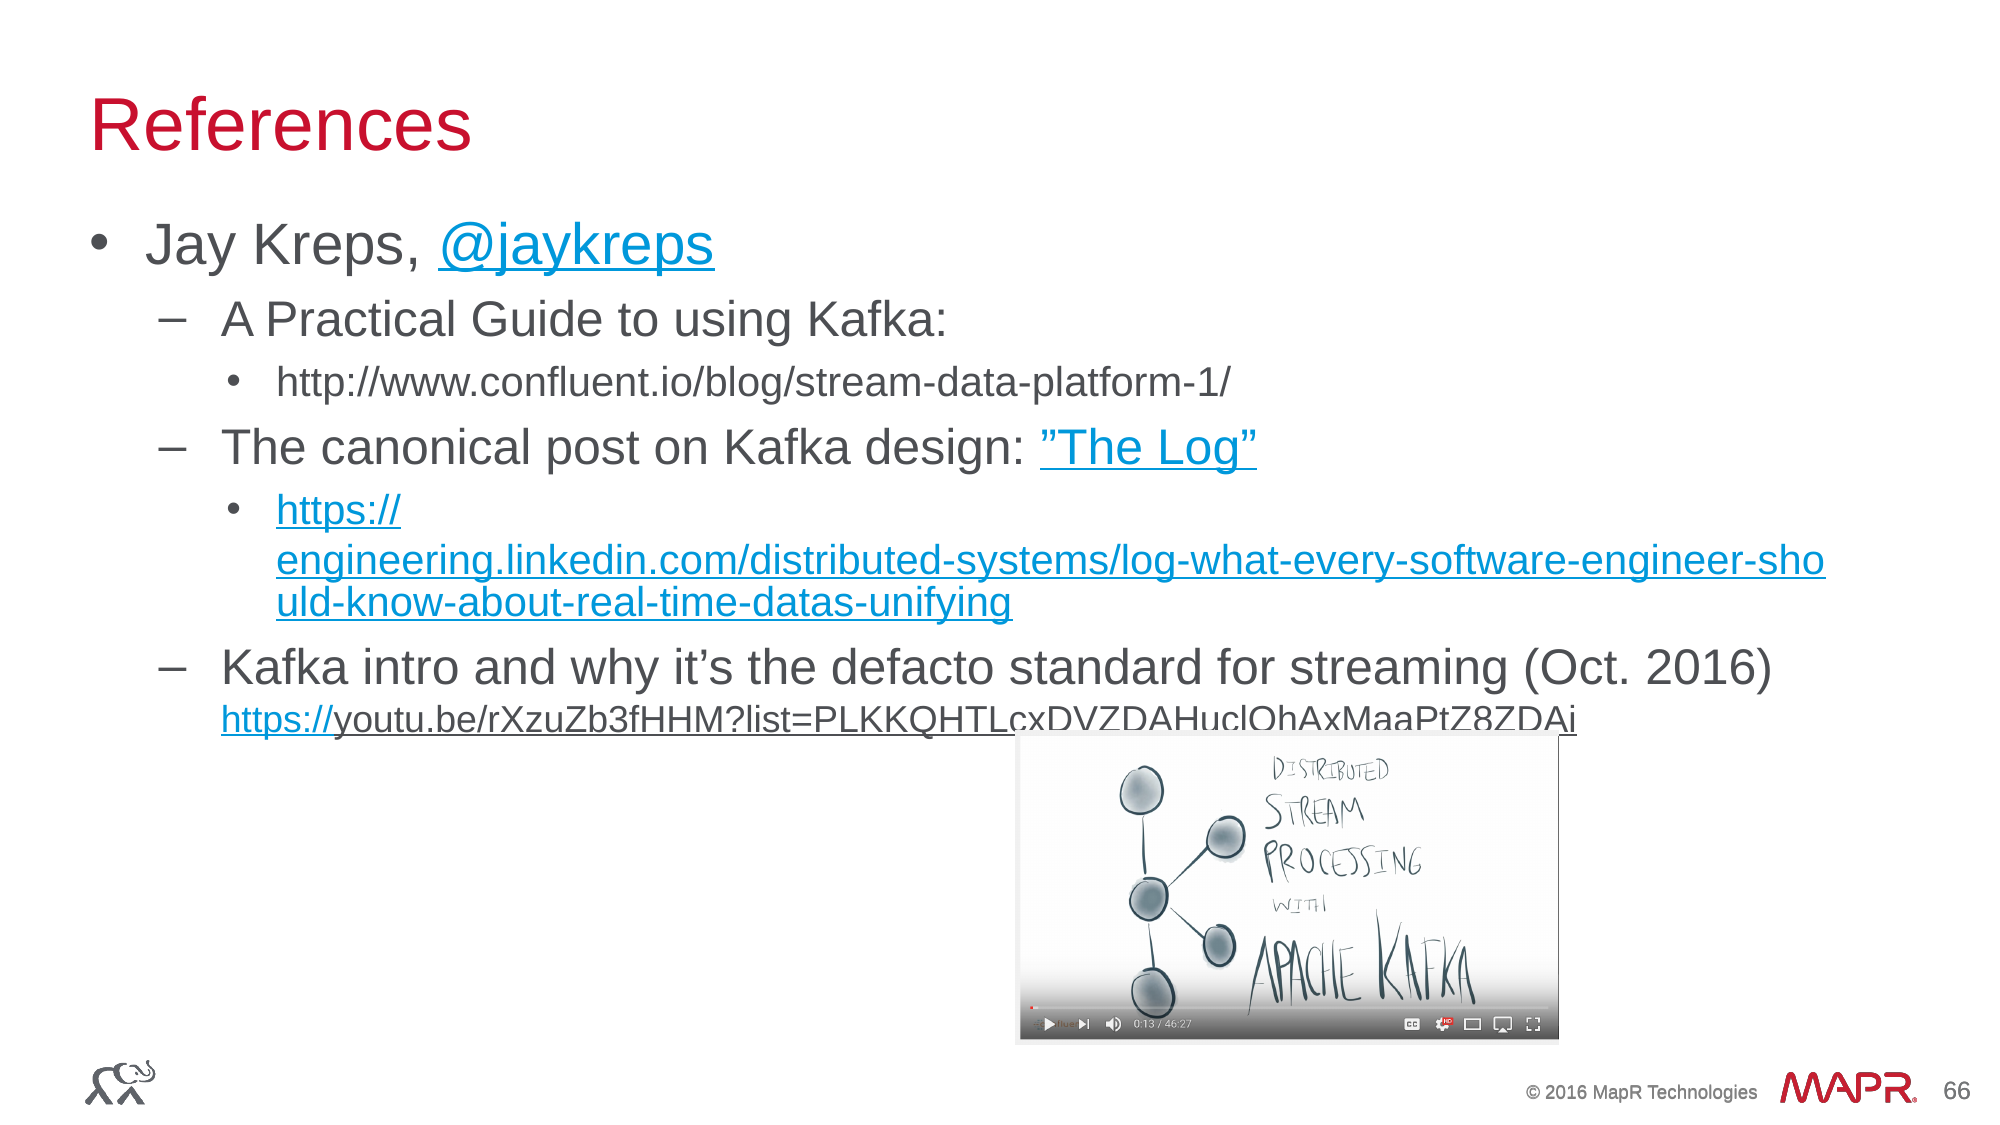

# References
Jay Kreps, @jaykreps
A Practical Guide to using Kafka:
http://www.confluent.io/blog/stream-data-platform-1/
The canonical post on Kafka design: ”The Log”
https://engineering.linkedin.com/distributed-systems/log-what-every-software-engineer-should-know-about-real-time-datas-unifying
Kafka intro and why it’s the defacto standard for streaming (Oct. 2016)
https://youtu.be/rXzuZb3fHHM?list=PLKKQHTLcxDVZDAHuclOhAxMaaPtZ8ZDAi